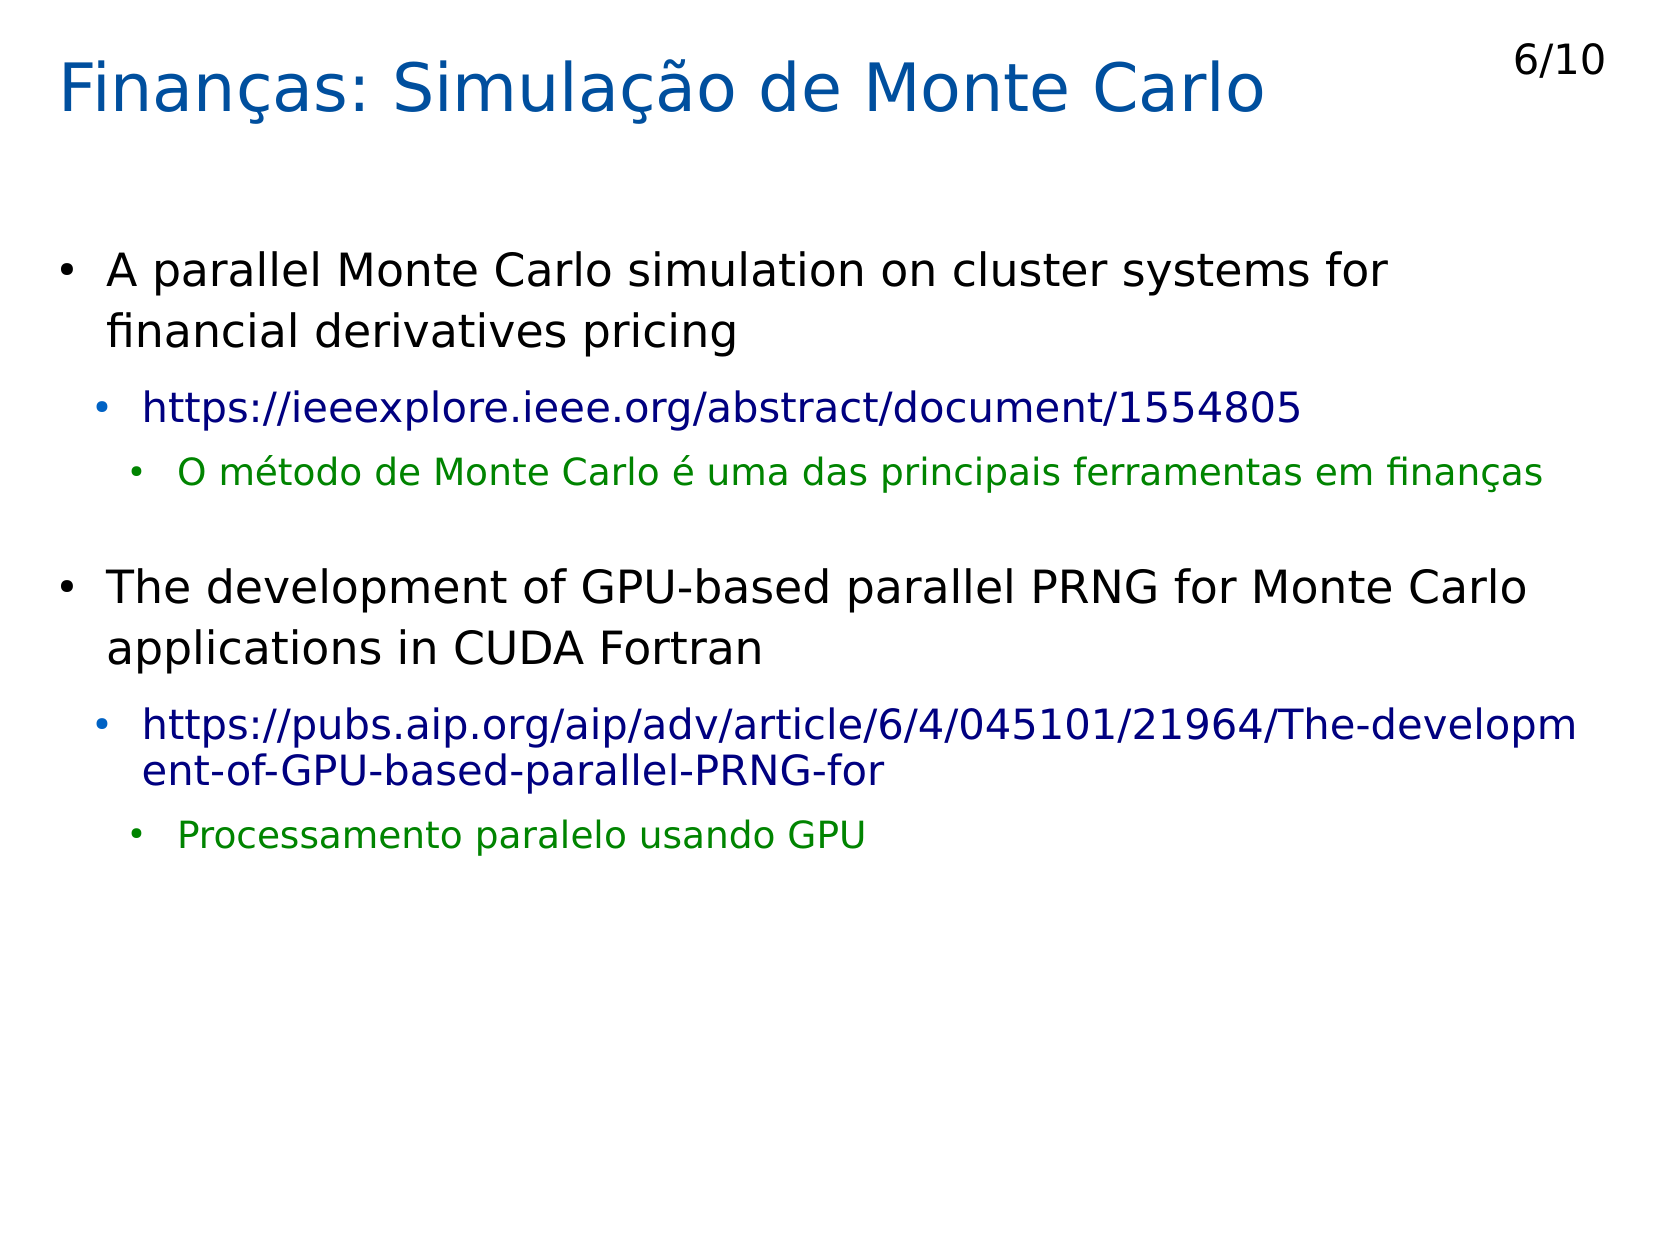

# Finanças: Simulação de Monte Carlo
6
A parallel Monte Carlo simulation on cluster systems for financial derivatives pricing
https://ieeexplore.ieee.org/abstract/document/1554805
O método de Monte Carlo é uma das principais ferramentas em finanças
The development of GPU-based parallel PRNG for Monte Carlo applications in CUDA Fortran
https://pubs.aip.org/aip/adv/article/6/4/045101/21964/The-development-of-GPU-based-parallel-PRNG-for
Processamento paralelo usando GPU